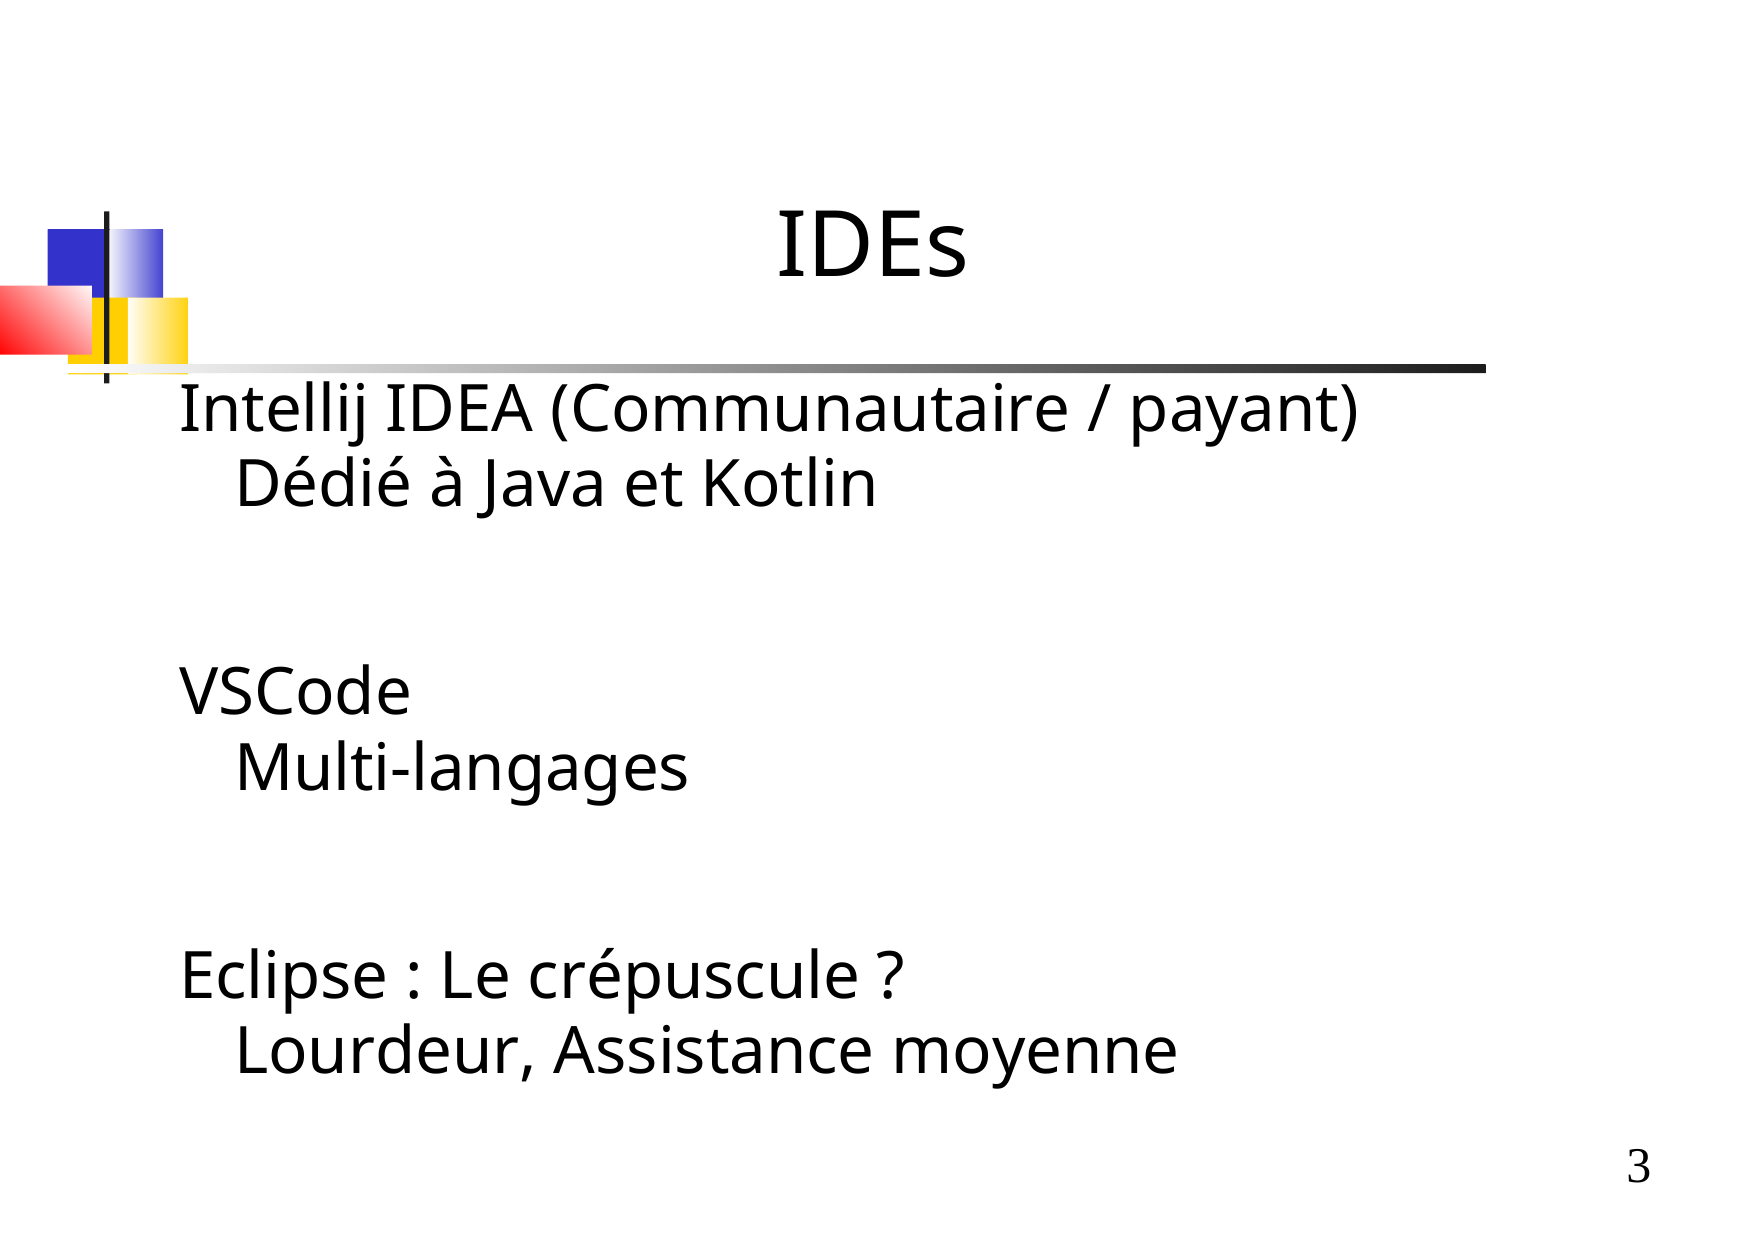

# IDEs
Intellij IDEA (Communautaire / payant)
Dédié à Java et Kotlin
VSCode
Multi-langages
Eclipse : Le crépuscule ?
Lourdeur, Assistance moyenne